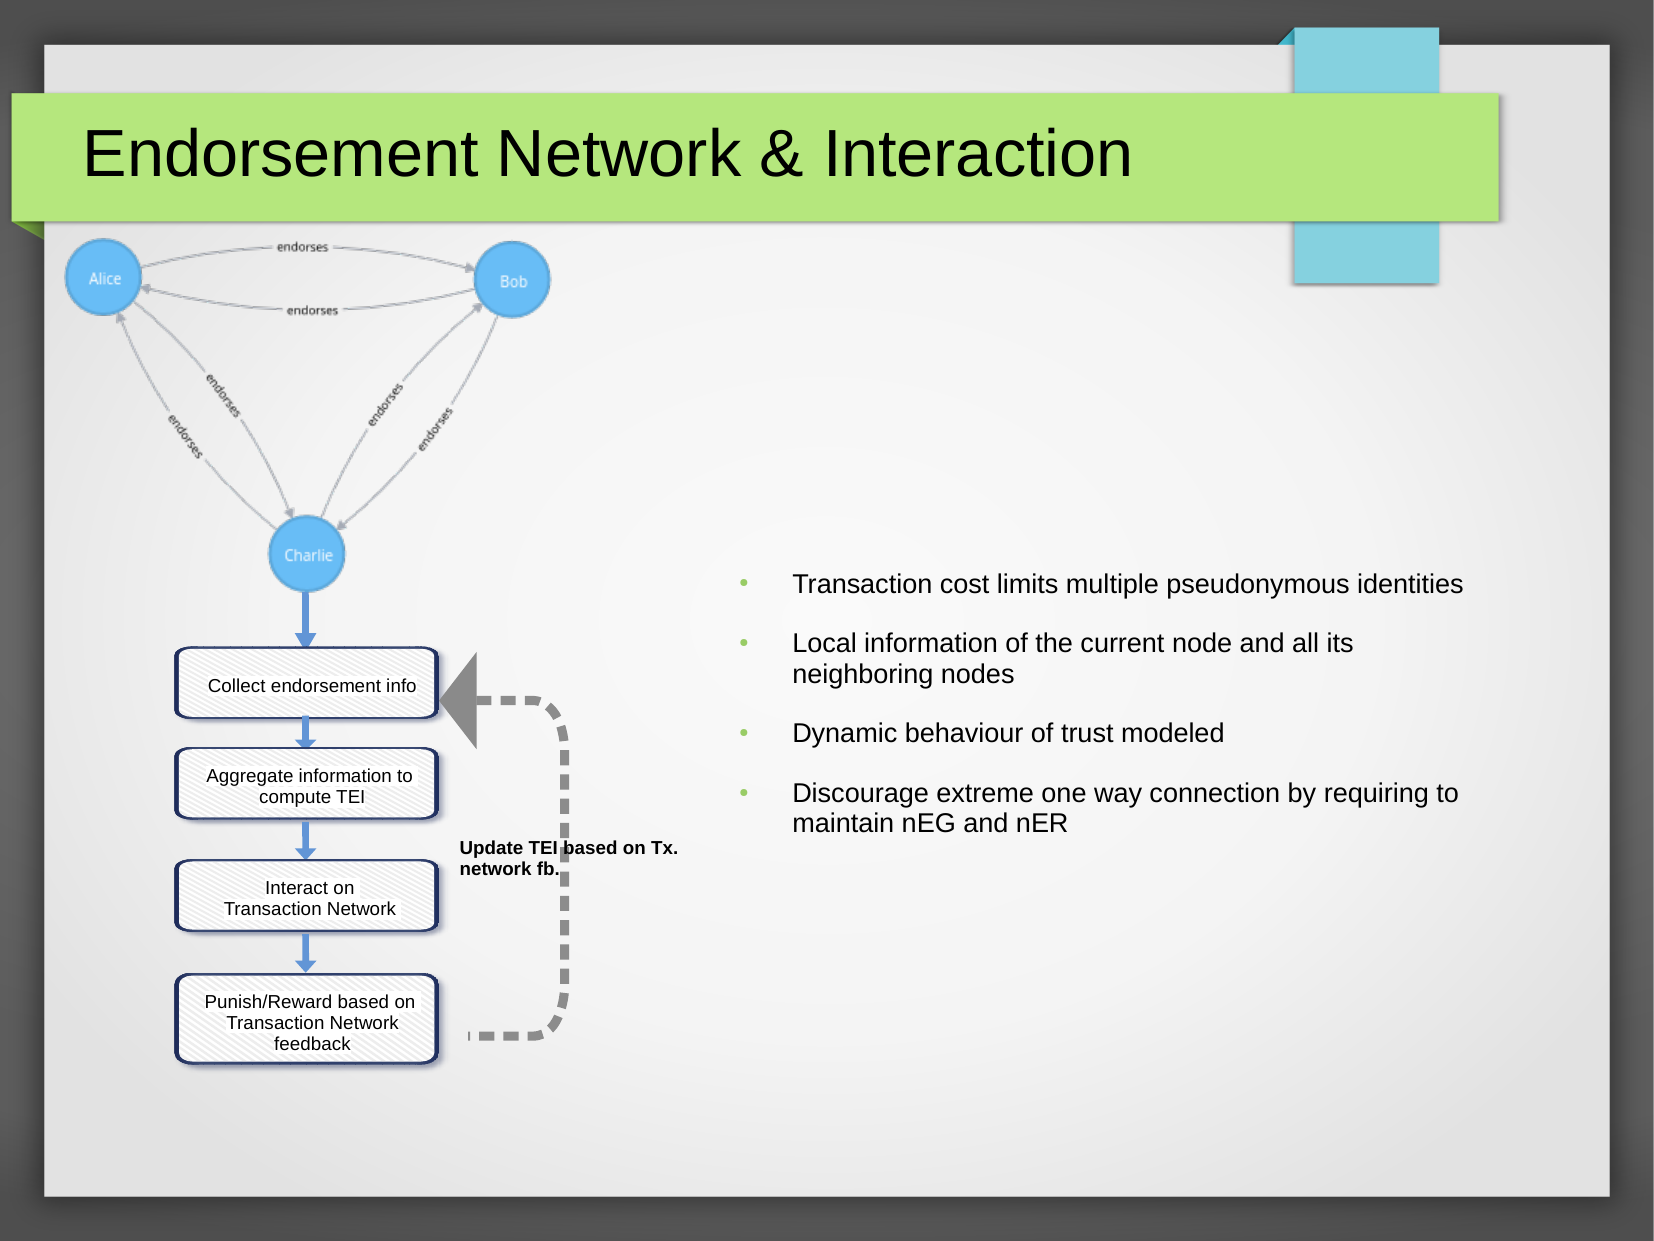

# Endorsement Network & Interaction
Transaction cost limits multiple pseudonymous identities
Local information of the current node and all its neighboring nodes
Dynamic behaviour of trust modeled
Discourage extreme one way connection by requiring to maintain nEG and nER
Collect endorsement info
Aggregate information to
compute TEI
Update TEI based on Tx. network fb.
Interact on
Transaction Network
Punish/Reward based on
Transaction Network
feedback